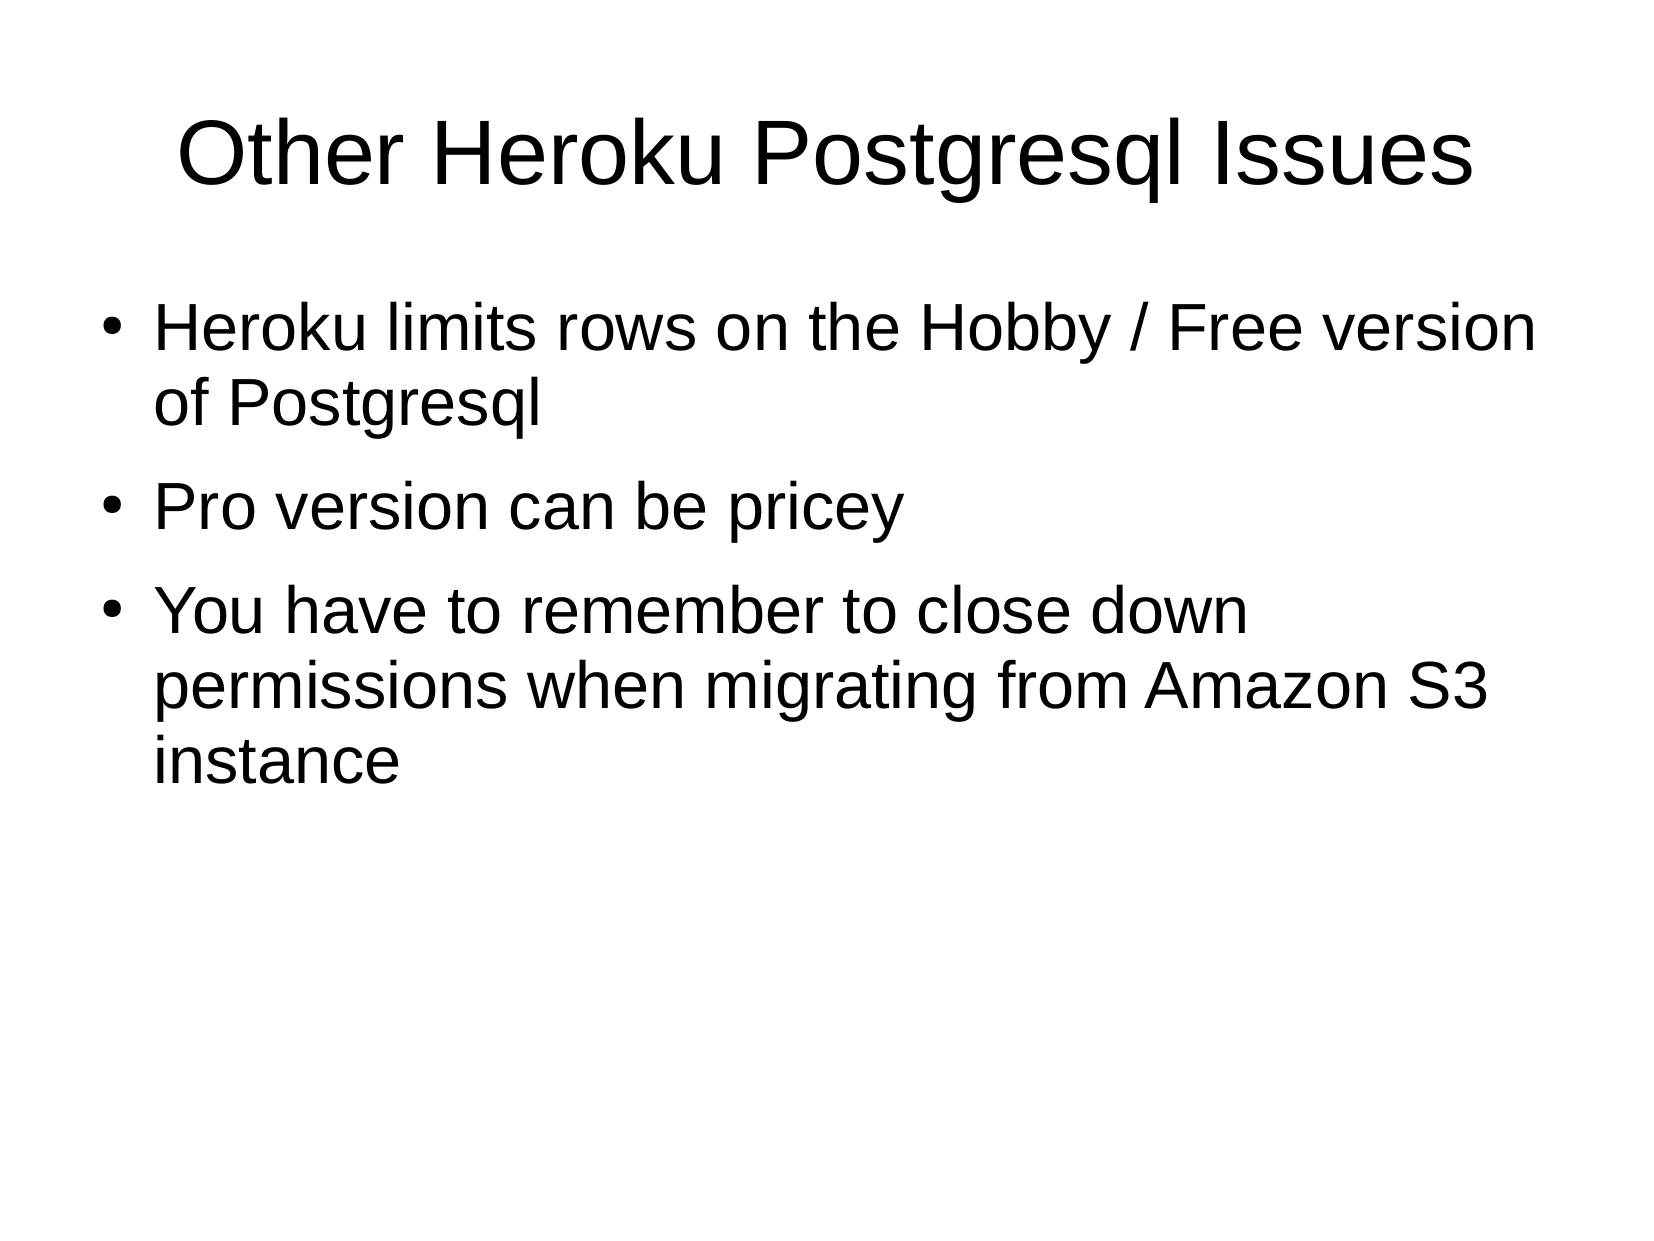

# Other Heroku Postgresql Issues
Heroku limits rows on the Hobby / Free version of Postgresql
Pro version can be pricey
You have to remember to close down permissions when migrating from Amazon S3 instance